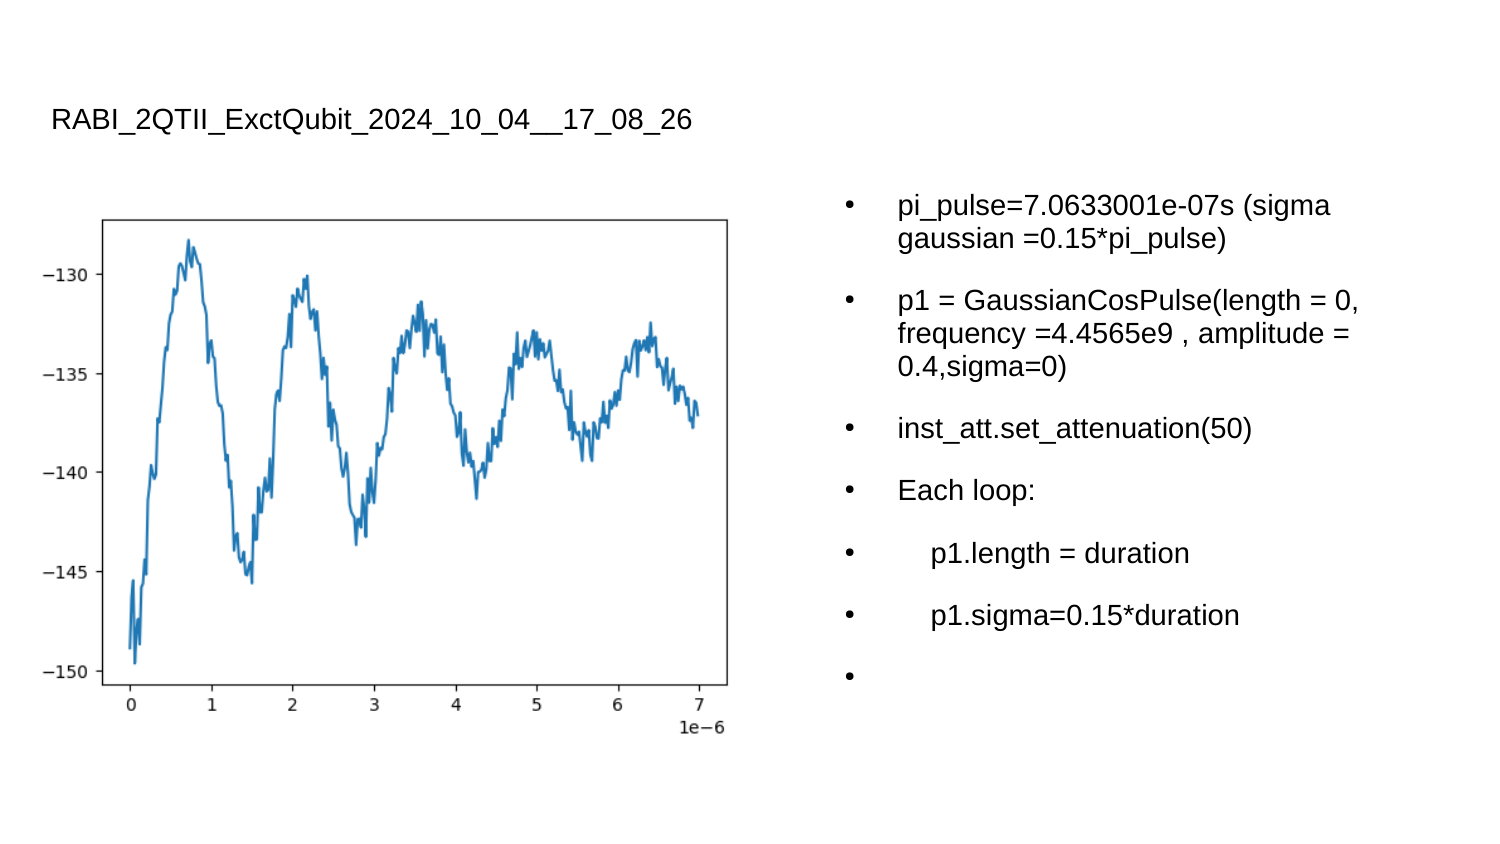

# RABI_2QTII_ExctQubit_2024_10_04__17_08_26
pi_pulse=7.0633001e-07s (sigma gaussian =0.15*pi_pulse)
p1 = GaussianCosPulse(length = 0, frequency =4.4565e9 , amplitude = 0.4,sigma=0)
inst_att.set_attenuation(50)
Each loop:
 p1.length = duration
 p1.sigma=0.15*duration